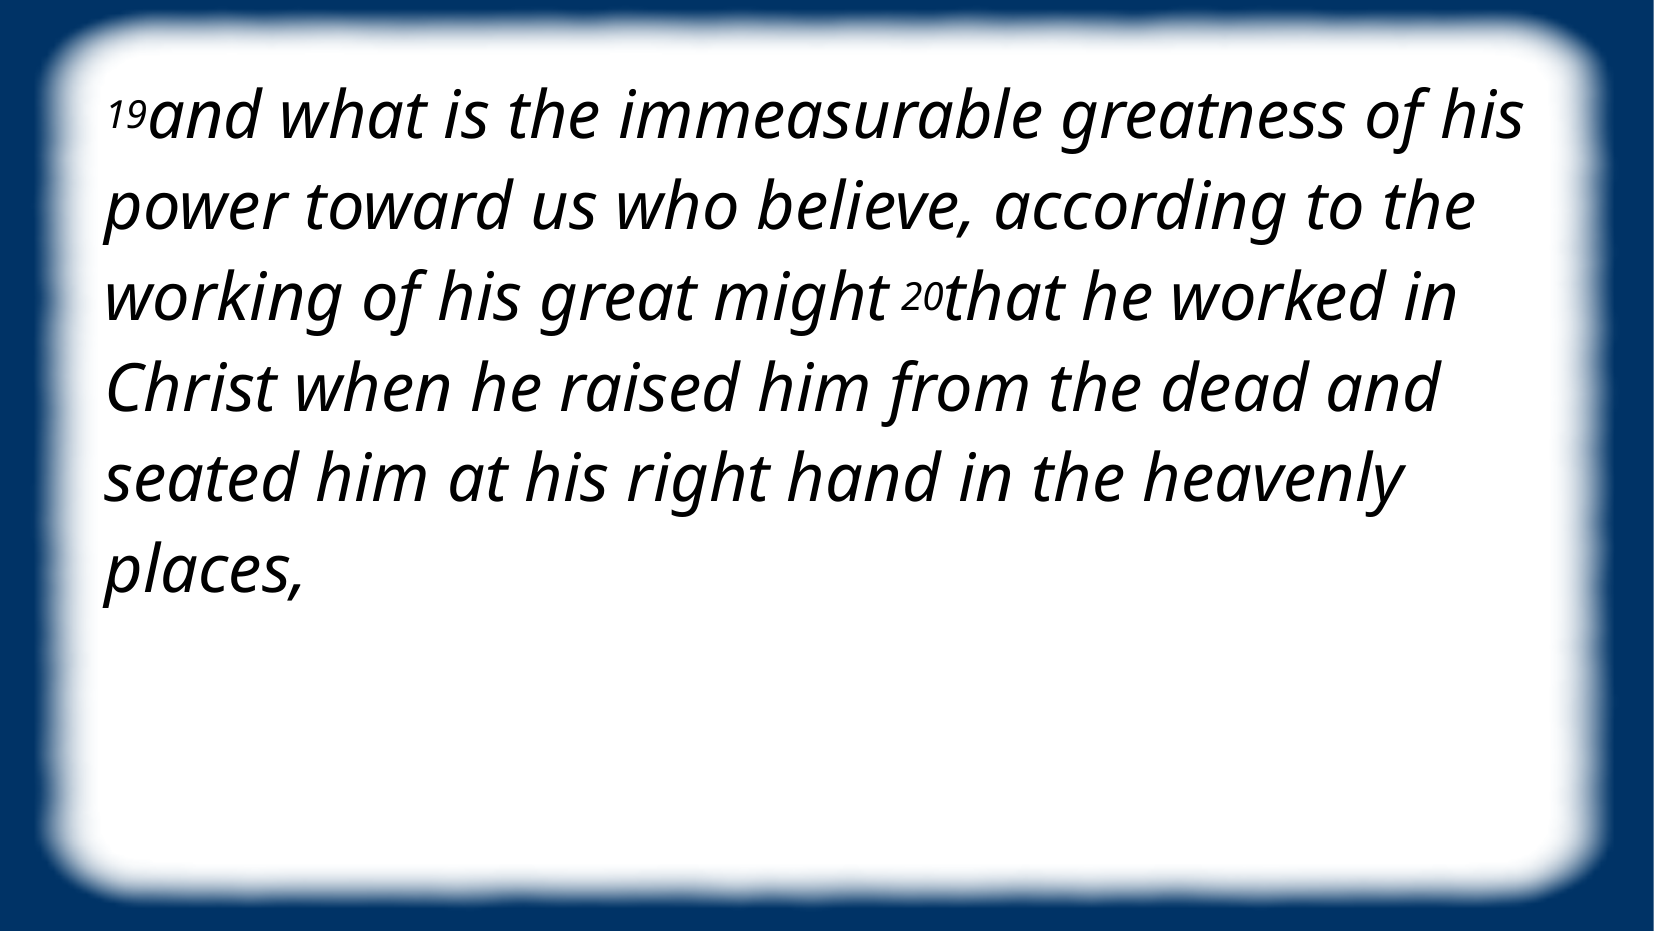

19and what is the immeasurable greatness of his power toward us who believe, according to the working of his great might 20that he worked in Christ when he raised him from the dead and seated him at his right hand in the heavenly places,